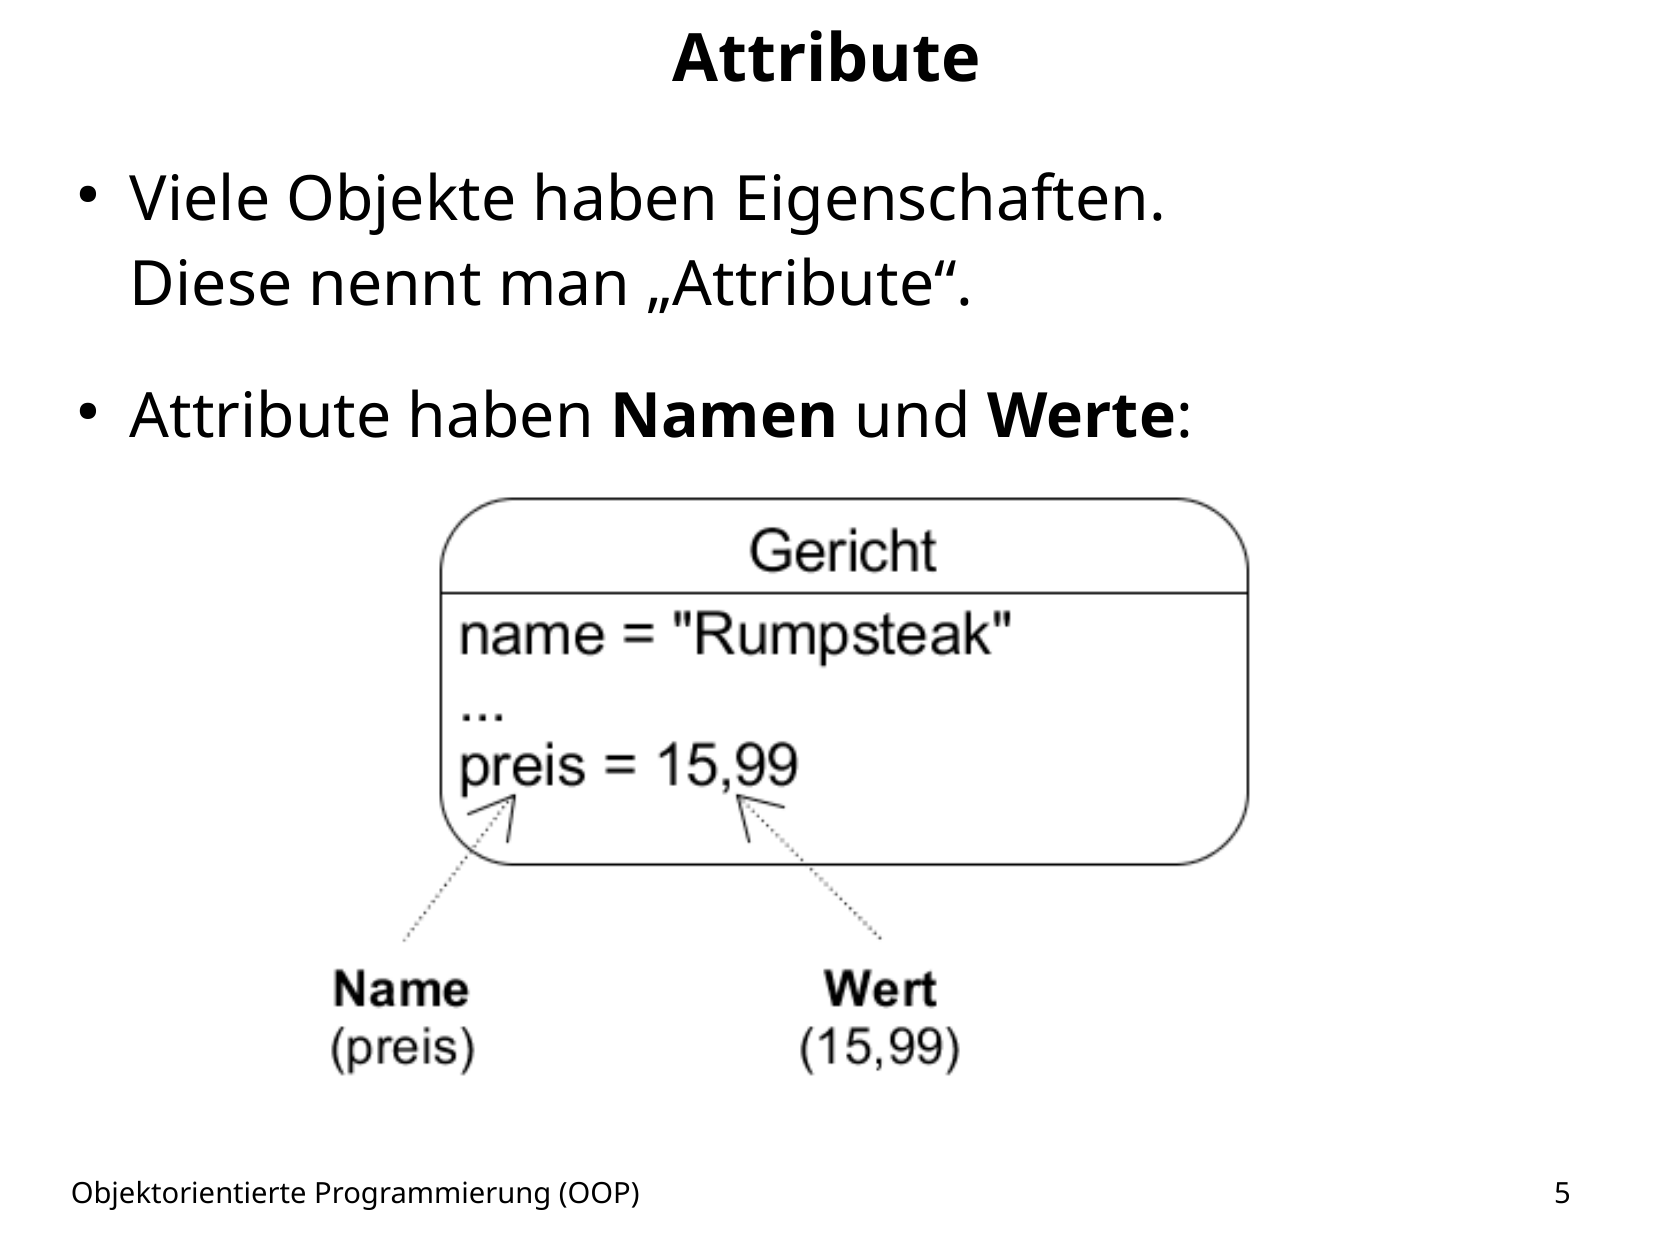

# Attribute
Viele Objekte haben Eigenschaften.
Diese nennt man „Attribute“.
Attribute haben Namen und Werte:
Objektorientierte Programmierung (OOP)
5